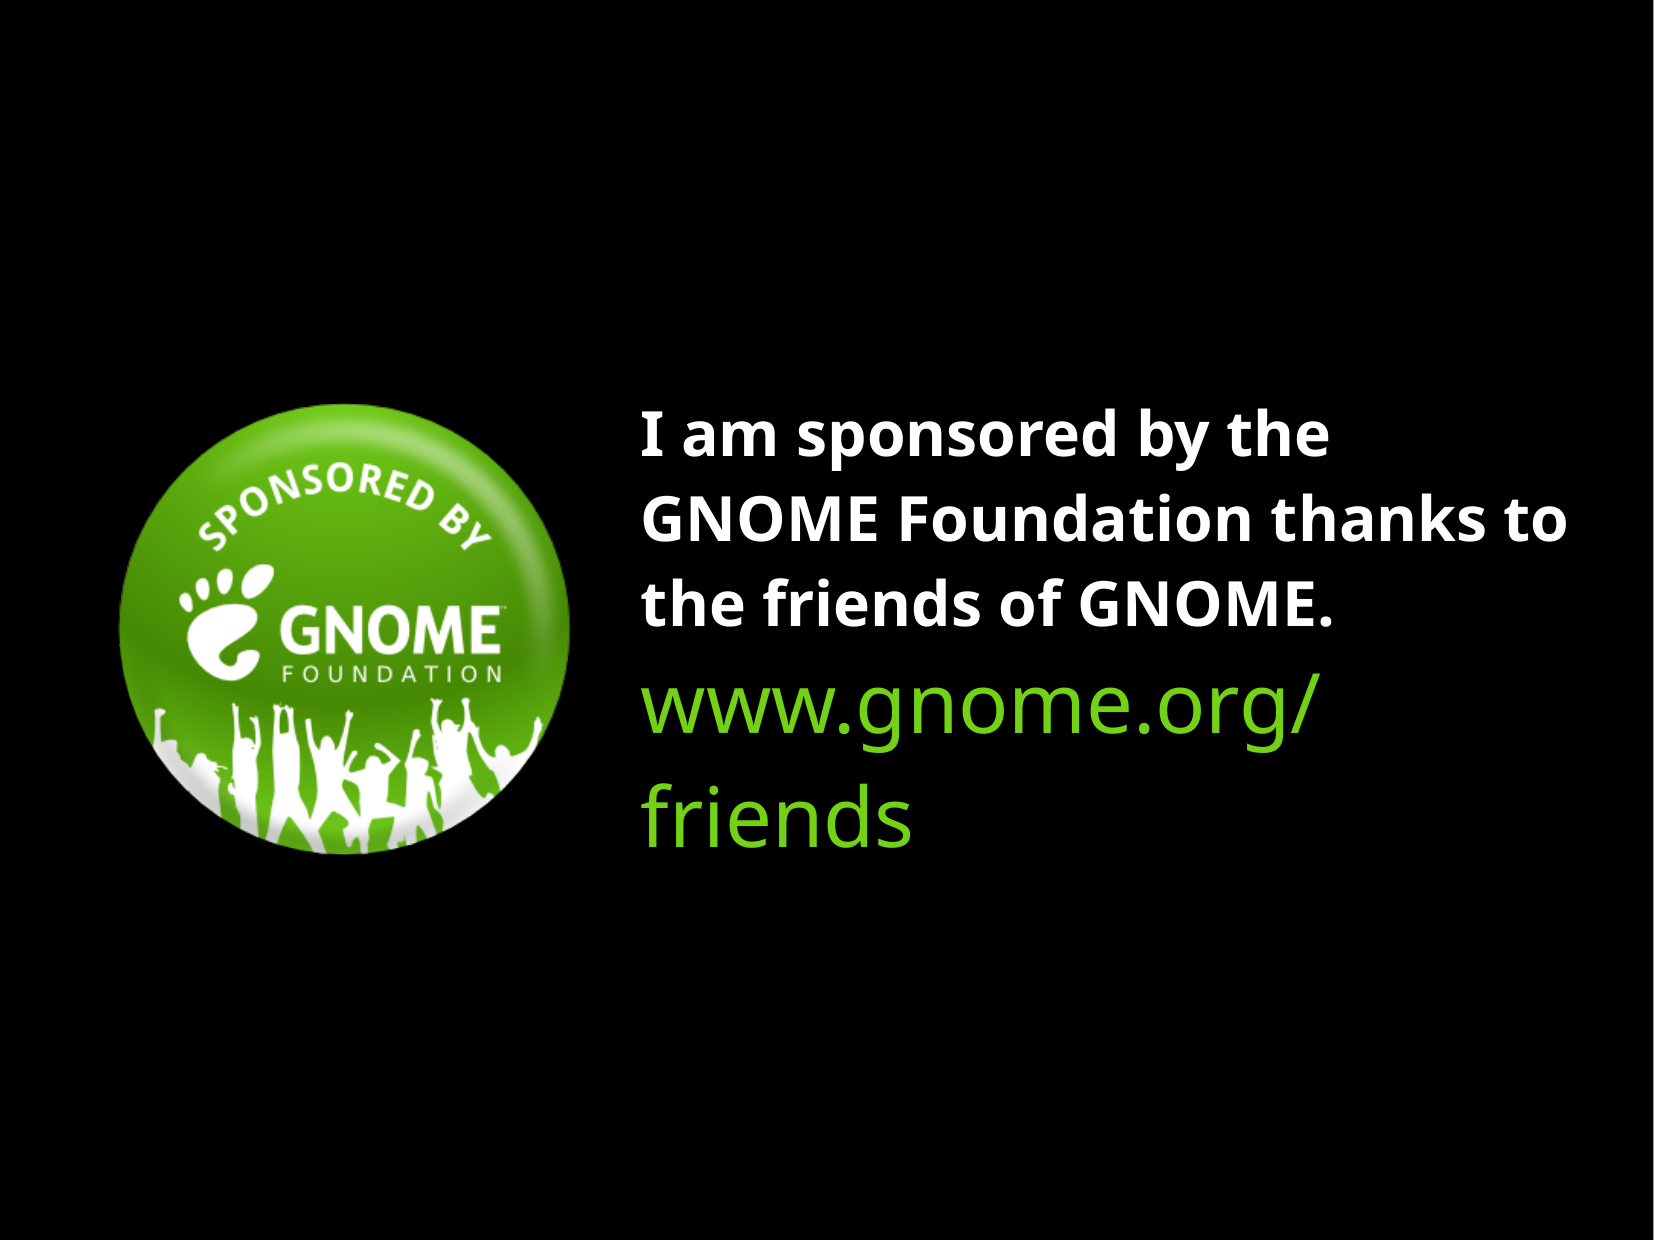

I am sponsored by the GNOME Foundation thanks to the friends of GNOME.
www.gnome.org/friends